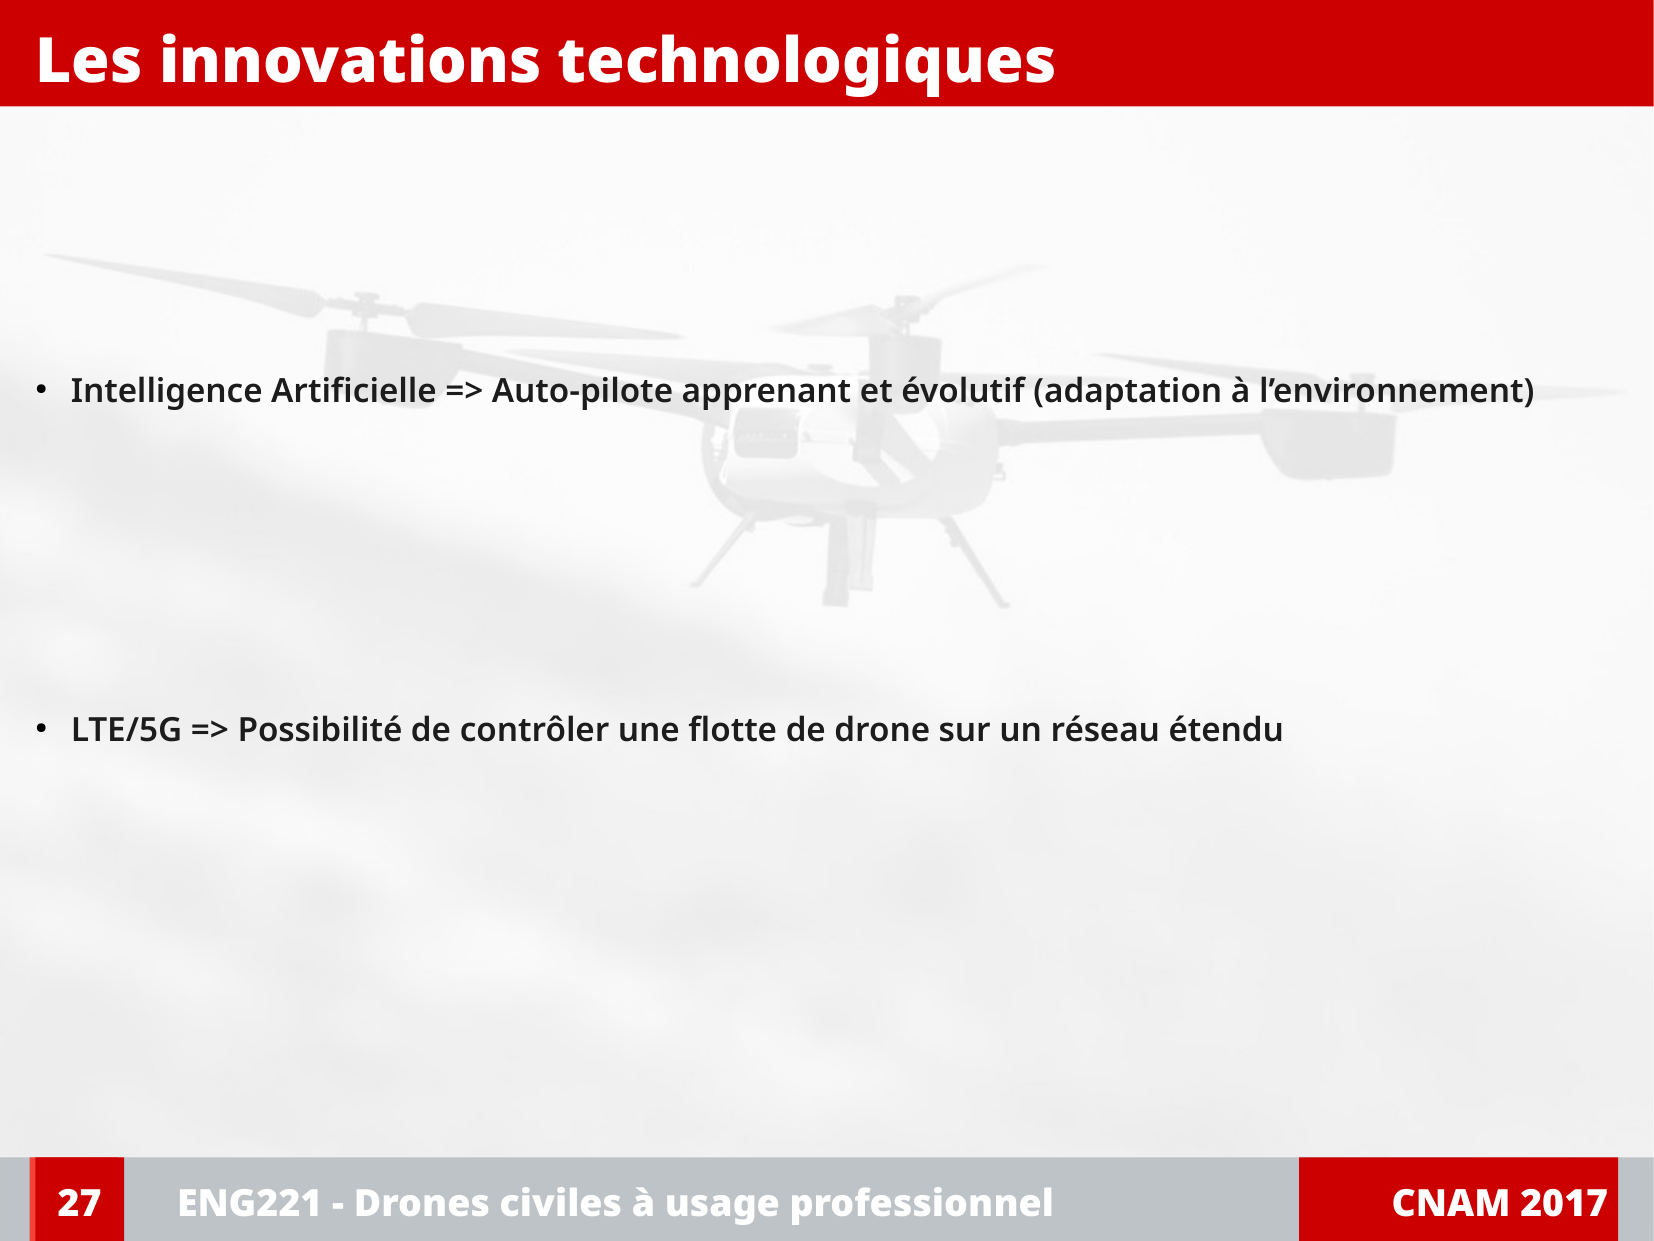

# Les innovations technologiques
Intelligence Artificielle => Auto-pilote apprenant et évolutif (adaptation à l’environnement)
LTE/5G => Possibilité de contrôler une flotte de drone sur un réseau étendu
27
ENG221 - Drones civiles à usage professionnel